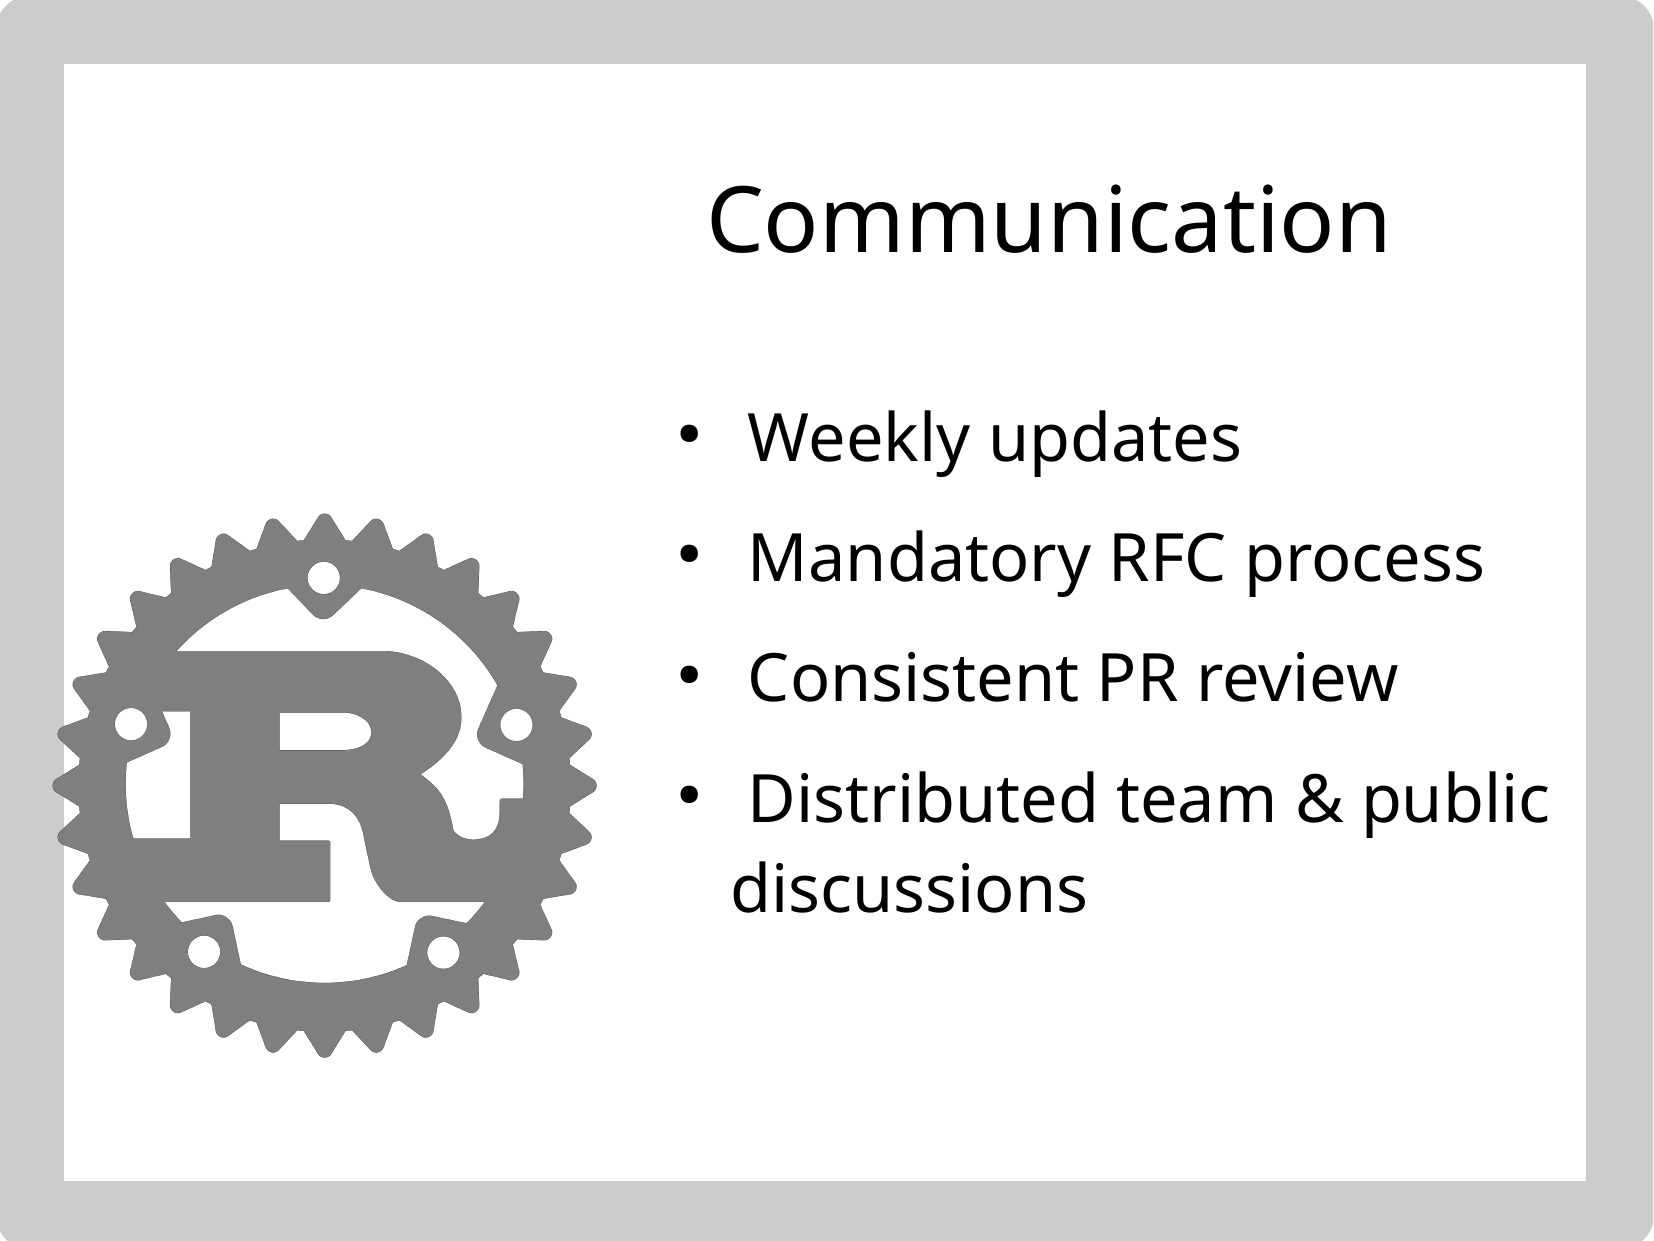

# Communication
 Weekly updates
 Mandatory RFC process
 Consistent PR review
 Distributed team & public discussions